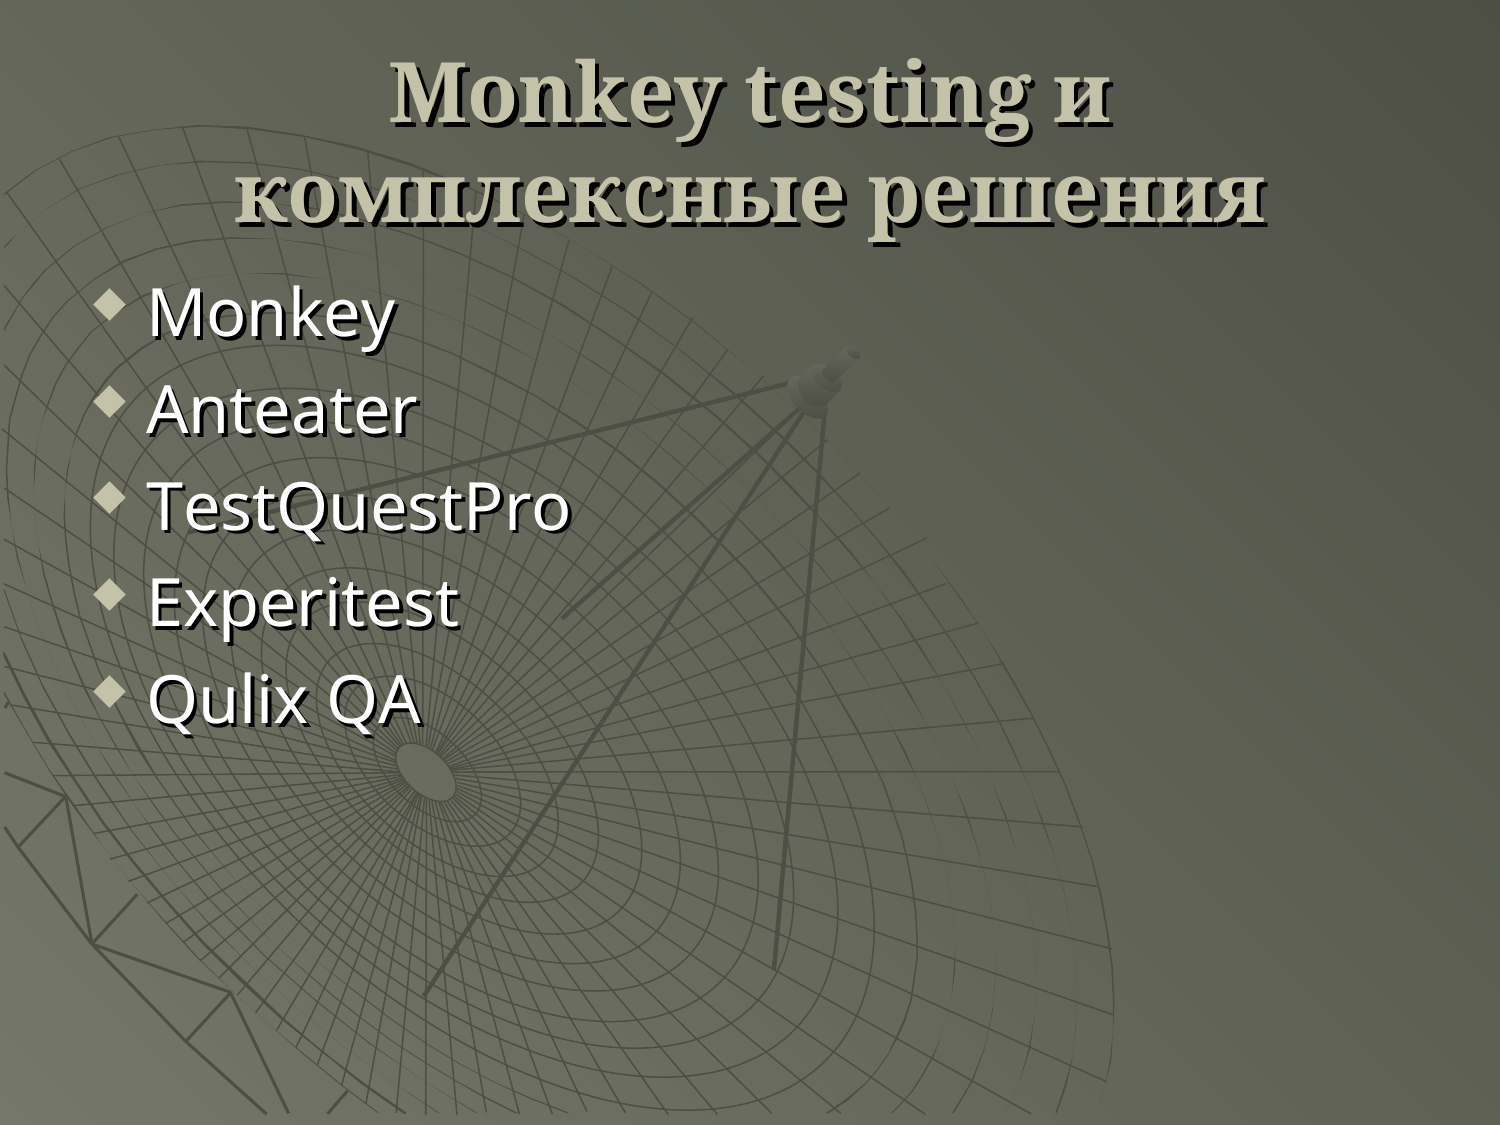

# Monkey testing и комплексные решения
Monkey
Anteater
TestQuestPro
Experitest
Qulix QA